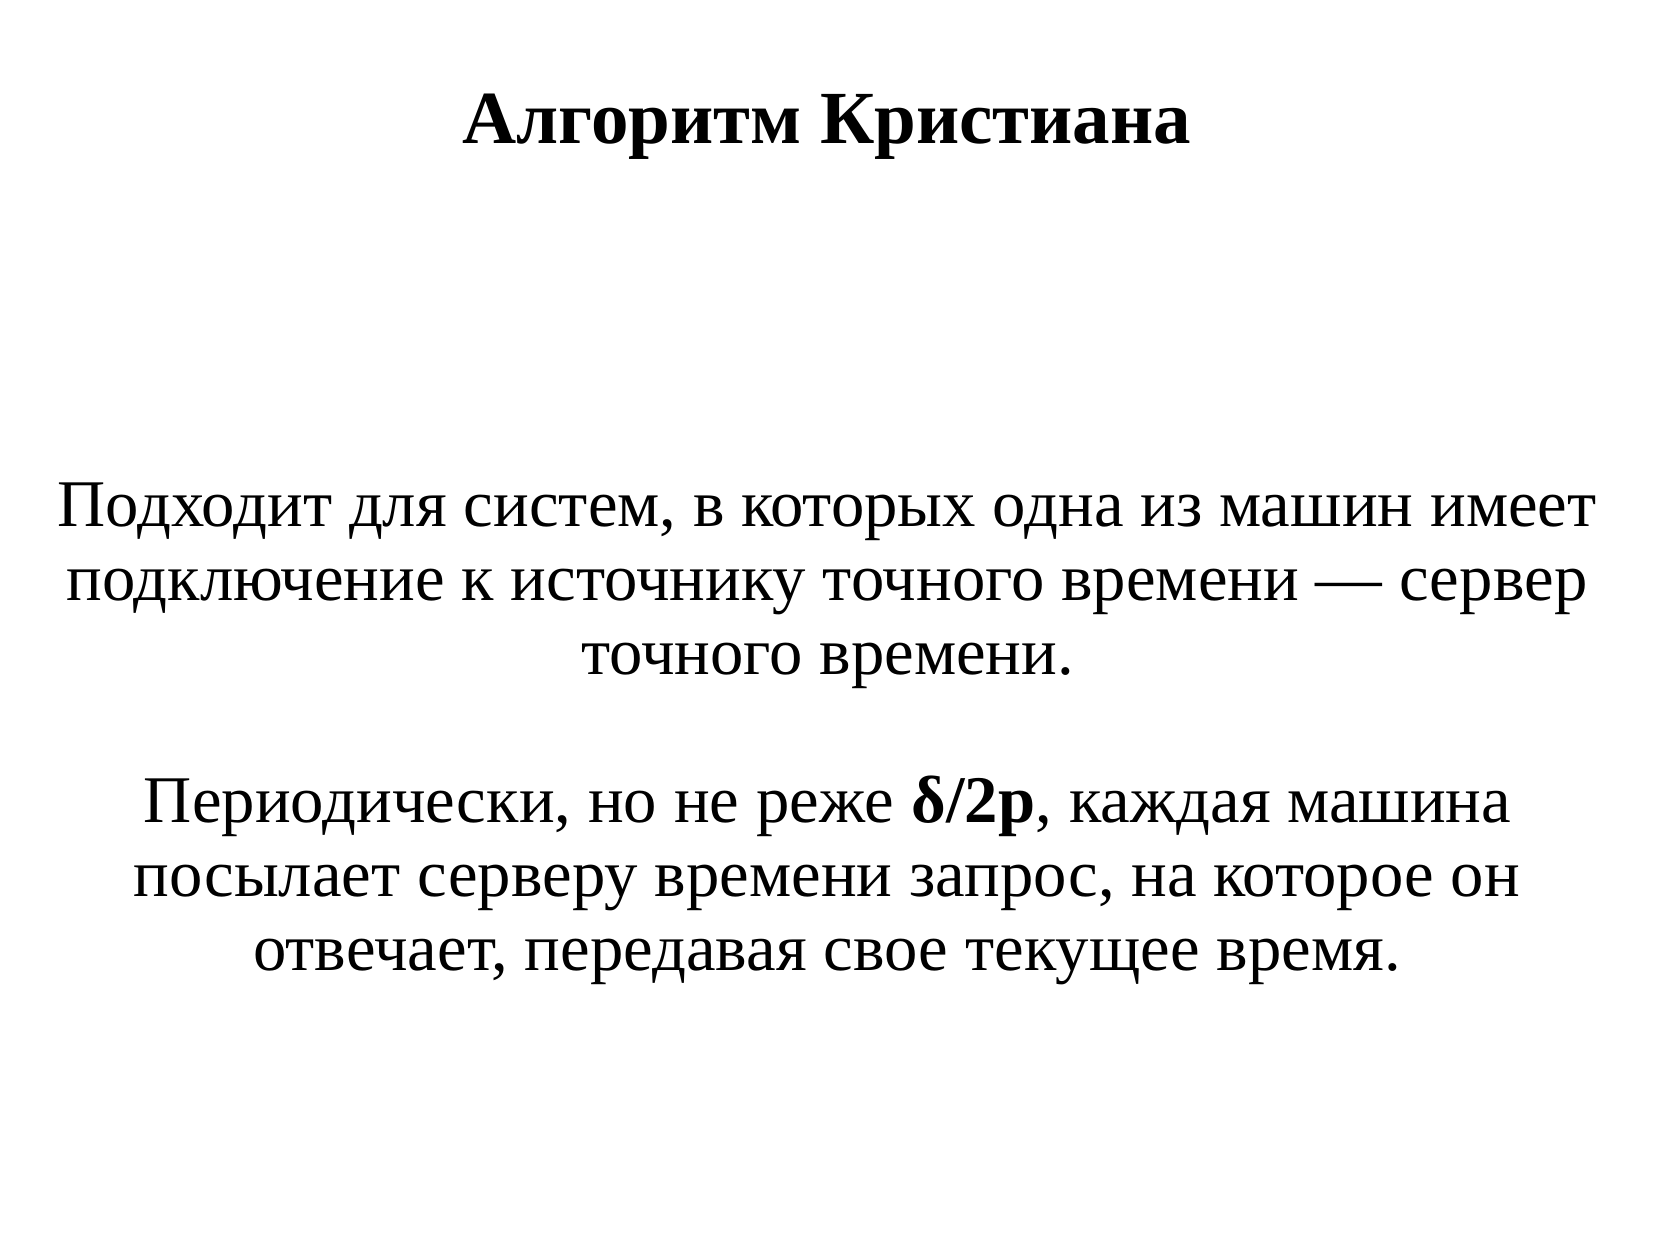

# Алгоритм Кристиана
Подходит для систем, в которых одна из машин имеет подключение к источнику точного времени — сервер точного времени.
Периодически, но не реже δ/2p, каждая машина посылает серверу времени запрос, на которое он отвечает, передавая свое текущее время.